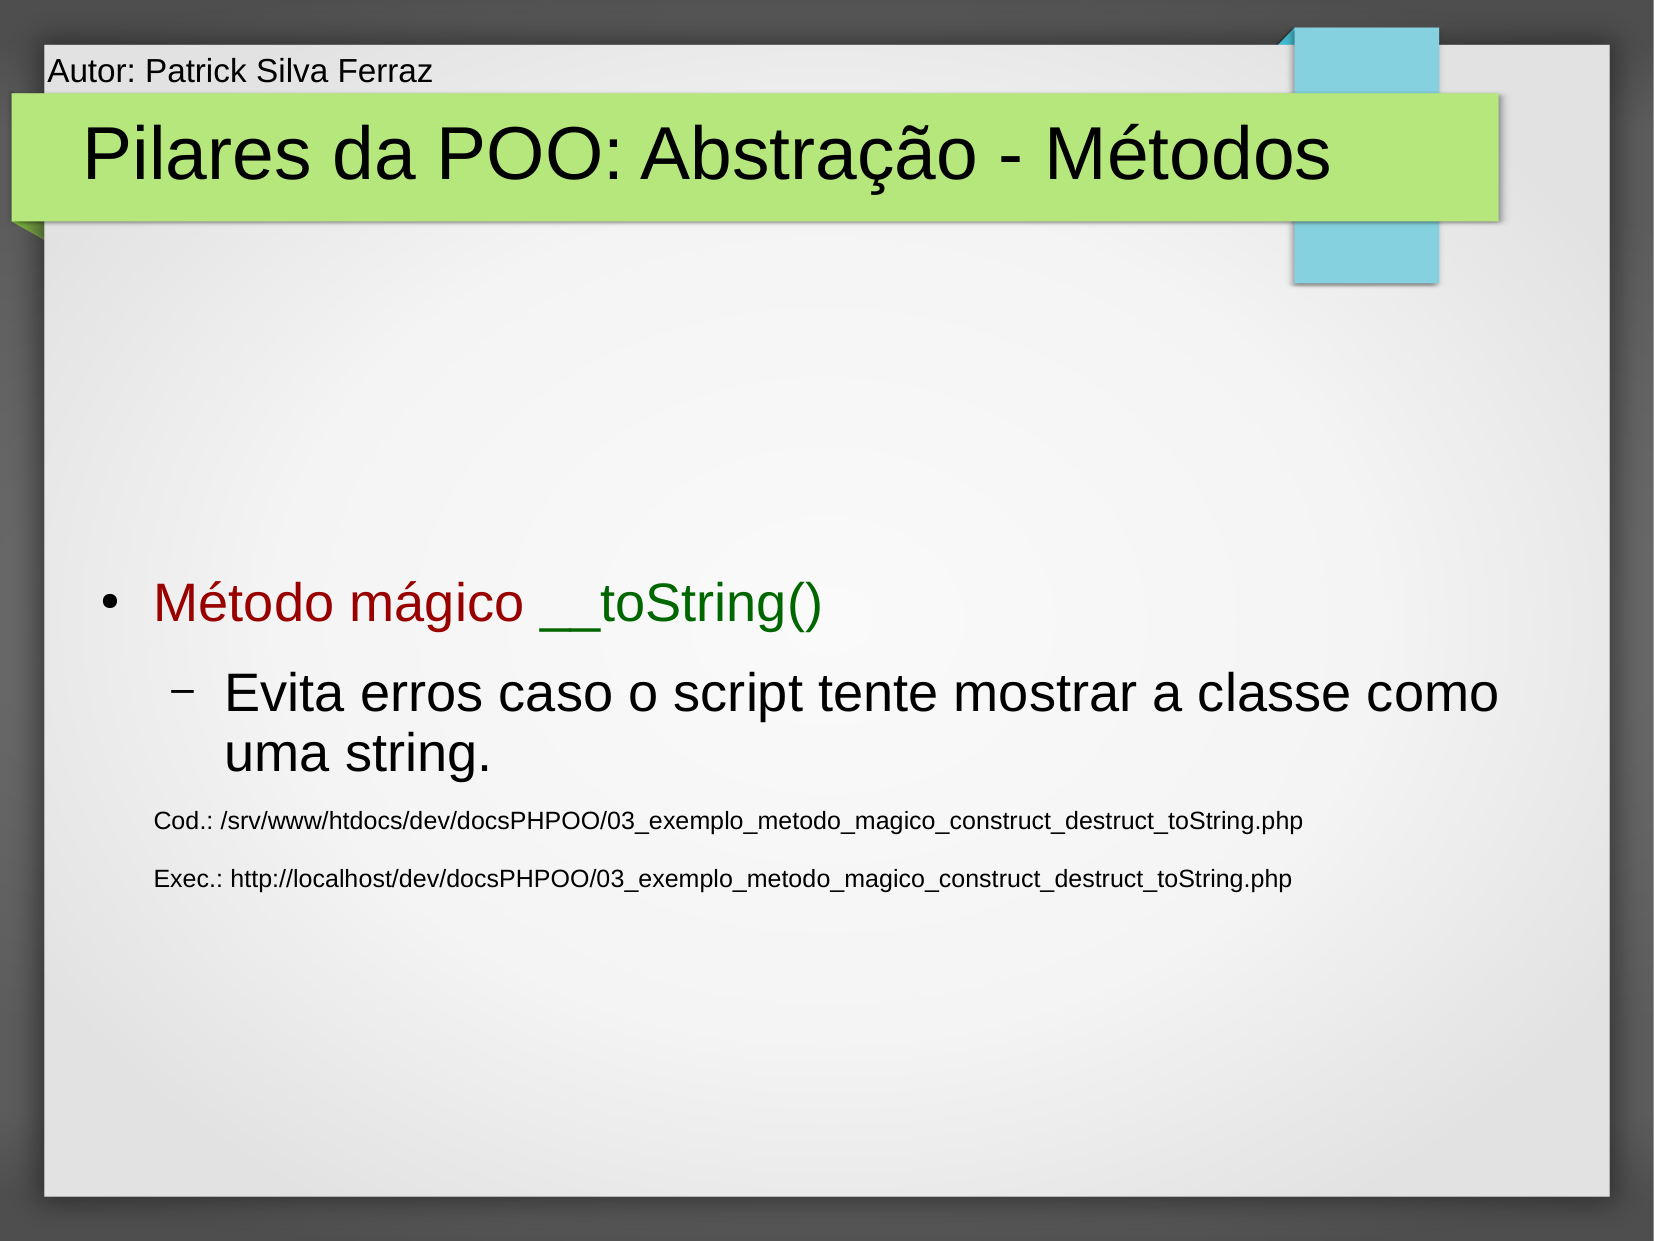

Autor: Patrick Silva Ferraz
# Pilares da POO: Abstração - Métodos
Método mágico __toString()
Evita erros caso o script tente mostrar a classe como uma string.
Cod.: /srv/www/htdocs/dev/docsPHPOO/03_exemplo_metodo_magico_construct_destruct_toString.php
Exec.: http://localhost/dev/docsPHPOO/03_exemplo_metodo_magico_construct_destruct_toString.php